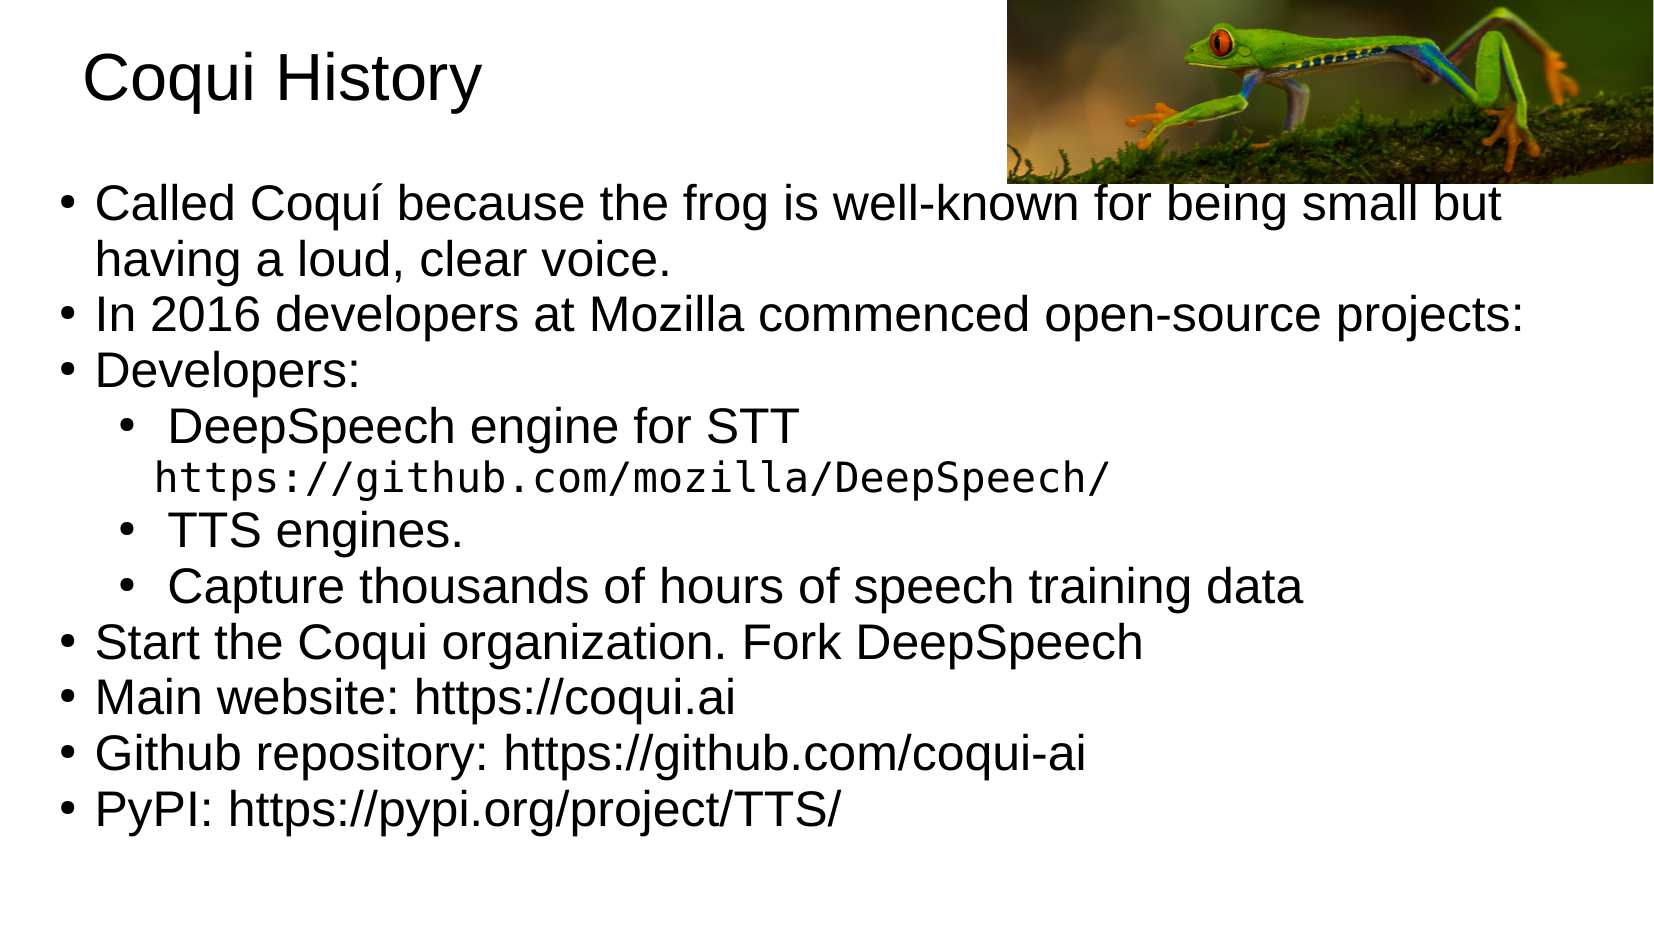

# Coqui History
Called Coquí because the frog is well-known for being small but having a loud, clear voice.
In 2016 developers at Mozilla commenced open-source projects:
Developers:
 DeepSpeech engine for STT https://github.com/mozilla/DeepSpeech/
 TTS engines.
 Capture thousands of hours of speech training data
Start the Coqui organization. Fork DeepSpeech
Main website: https://coqui.ai
Github repository: https://github.com/coqui-ai
PyPI: https://pypi.org/project/TTS/